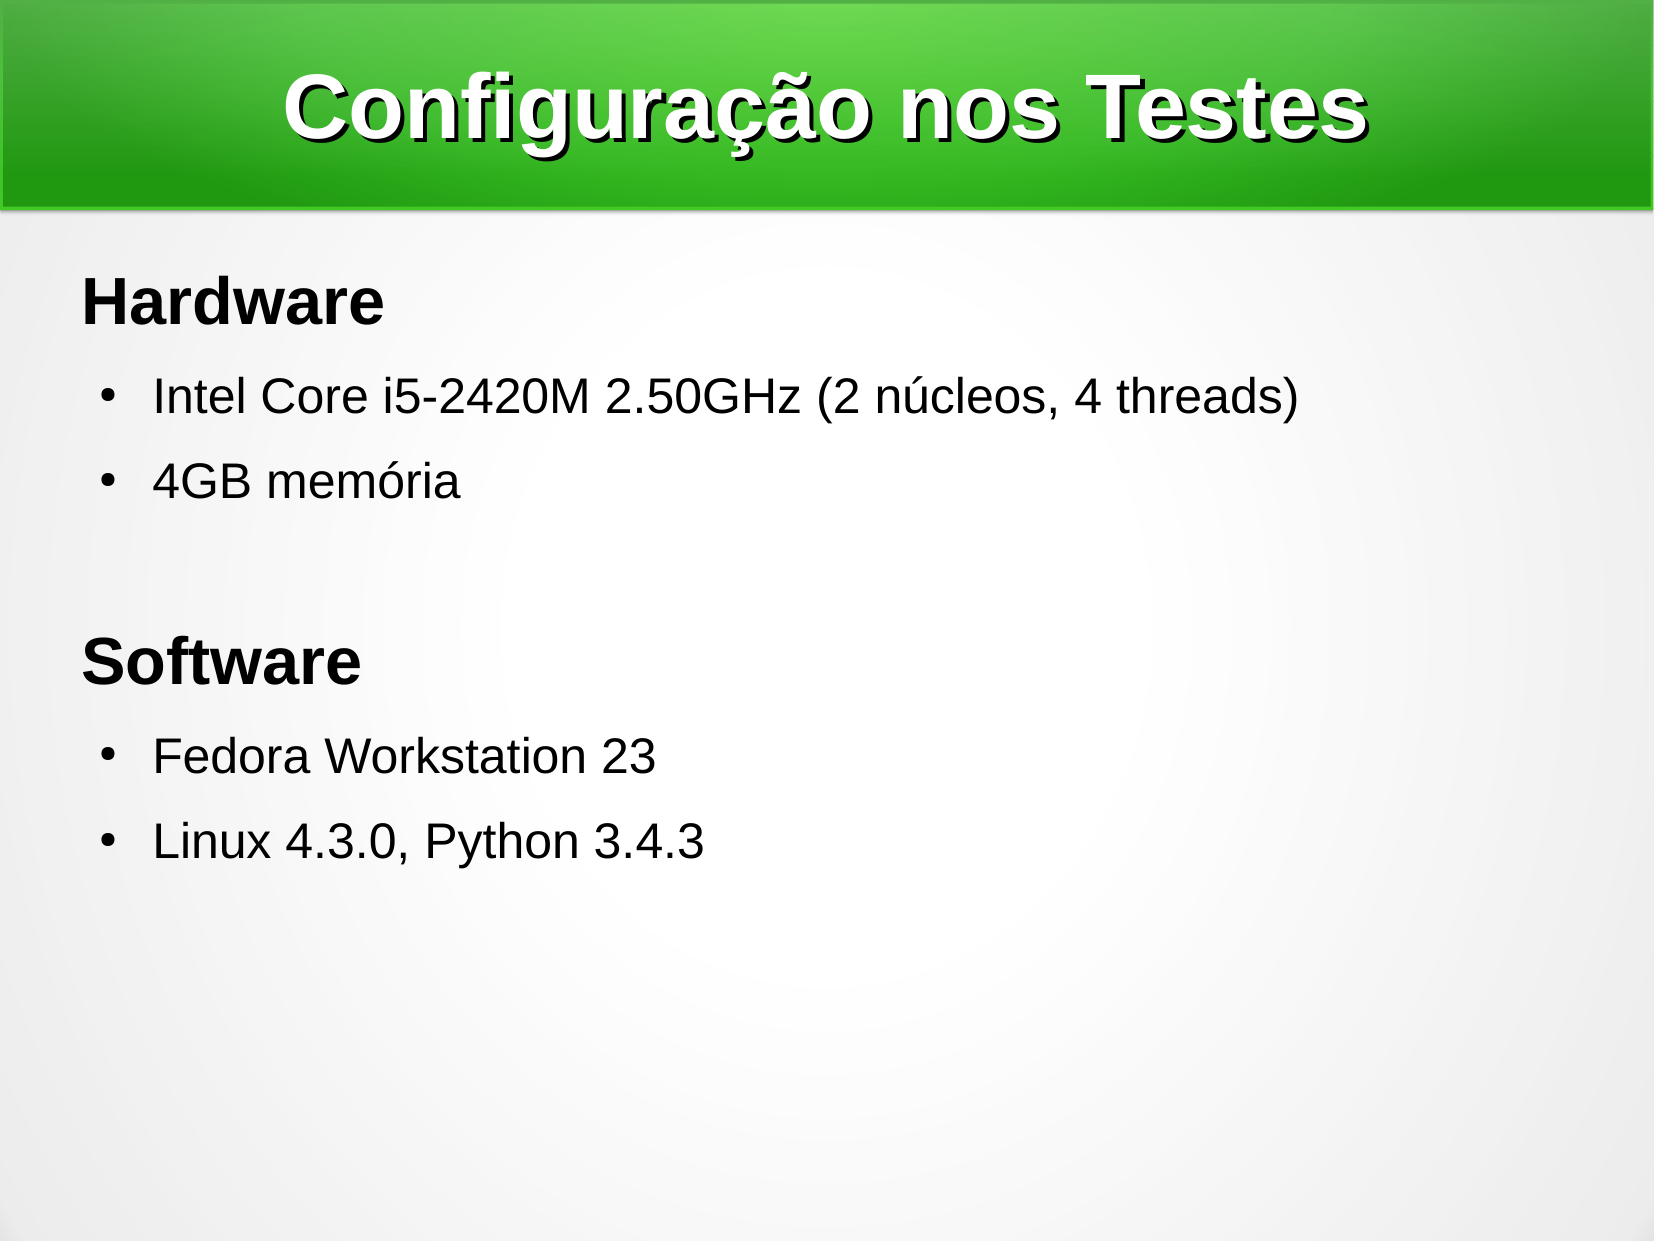

# Configuração nos Testes
Hardware
Intel Core i5-2420M 2.50GHz (2 núcleos, 4 threads)
4GB memória
Software
Fedora Workstation 23
Linux 4.3.0, Python 3.4.3